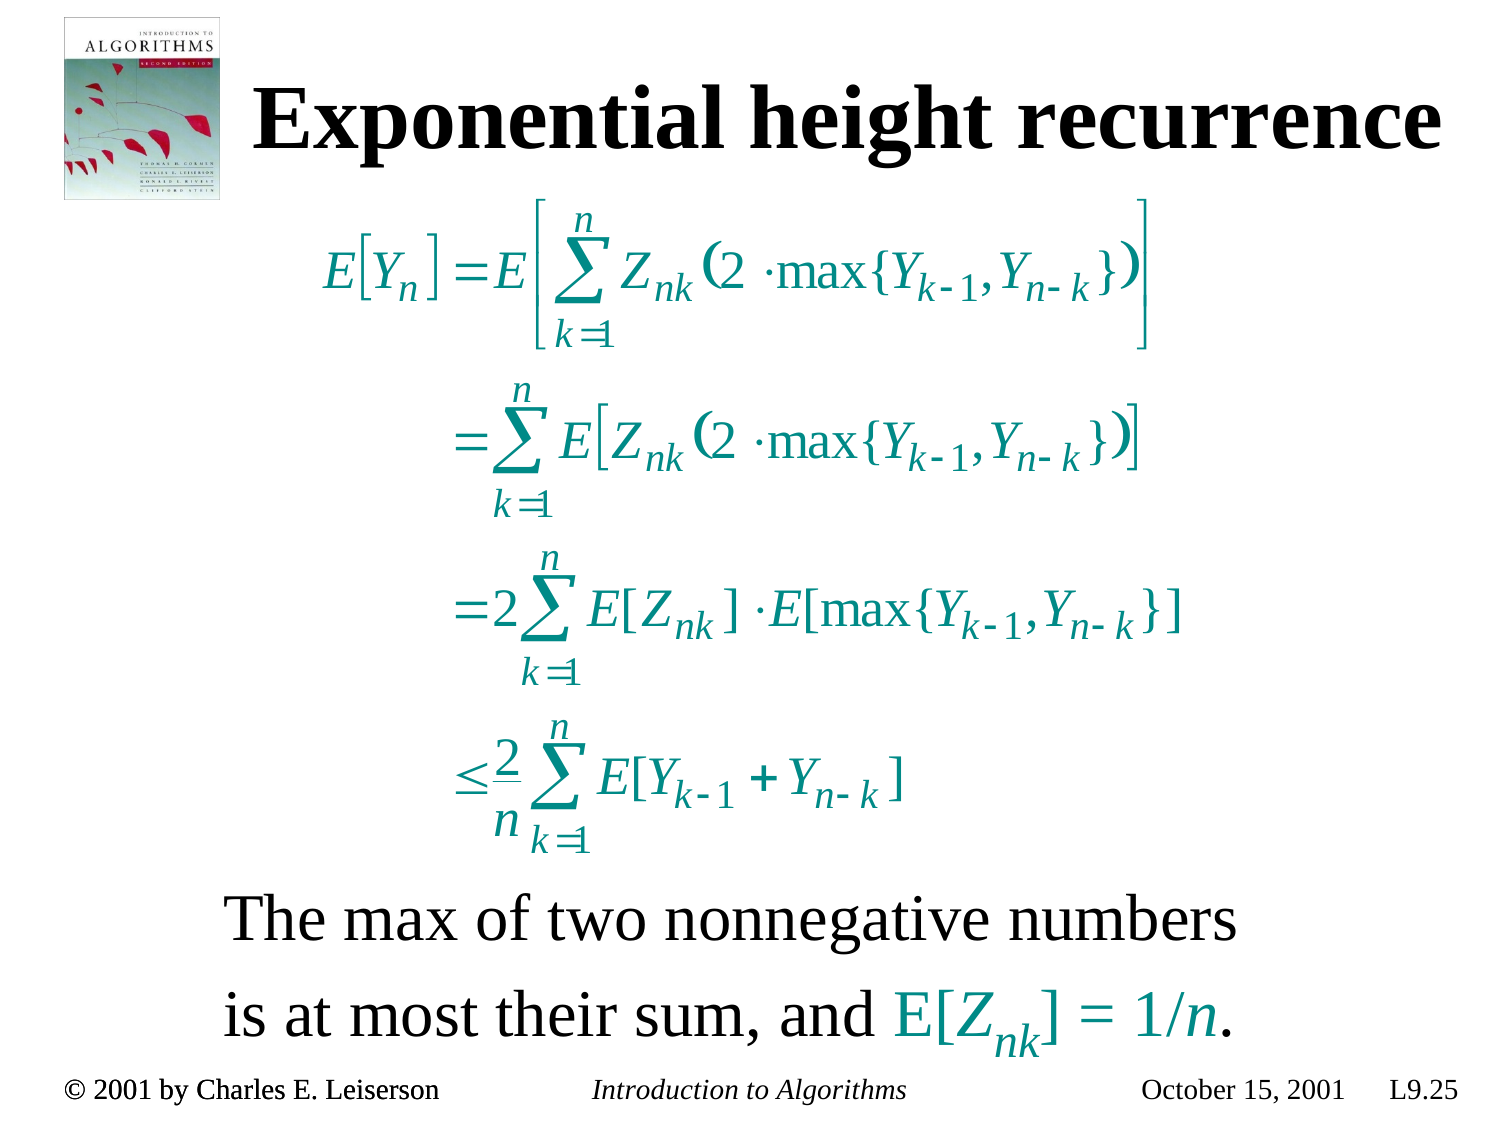

Exponential height recurrence
The max of two nonnegative numbers is at most their sum, and E[Znk] = 1/n.
Introduction to Algorithms
October 15, 2001 L9.